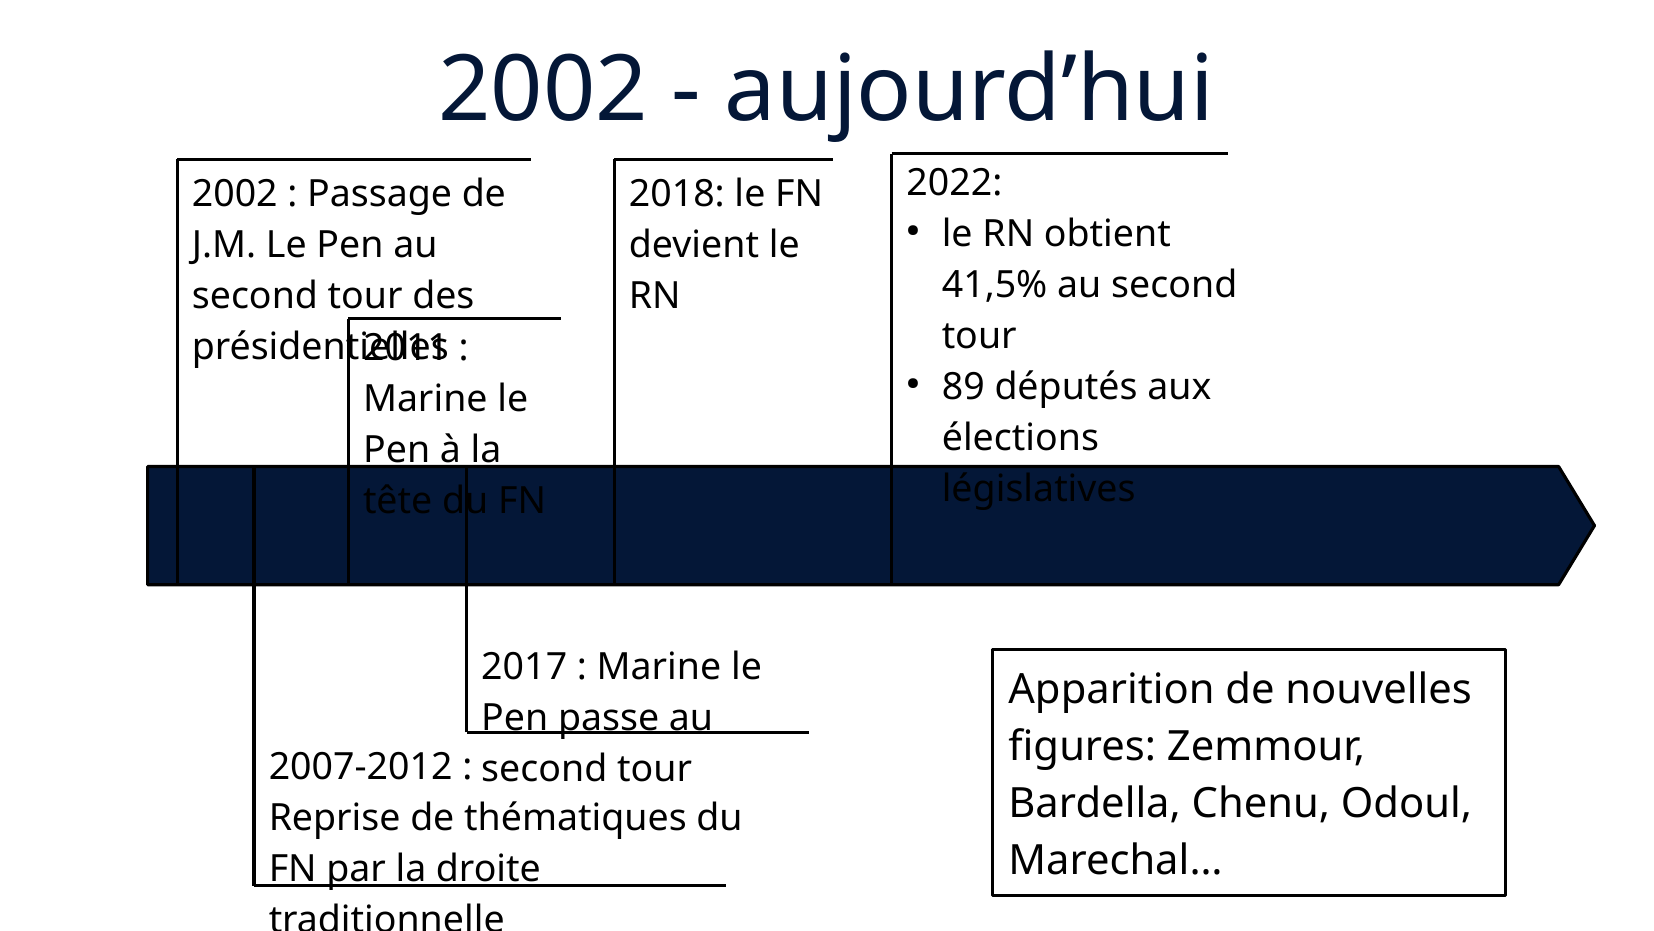

# 2002 - aujourd’hui
2022:
le RN obtient 41,5% au second tour
89 députés aux élections législatives
2002 : Passage de J.M. Le Pen au second tour des présidentielles
2018: le FN devient le RN
2011 : Marine le Pen à la tête du FN
2017 : Marine le Pen passe au second tour
Apparition de nouvelles figures: Zemmour, Bardella, Chenu, Odoul, Marechal…
2007-2012 :
Reprise de thématiques du FN par la droite traditionnelle